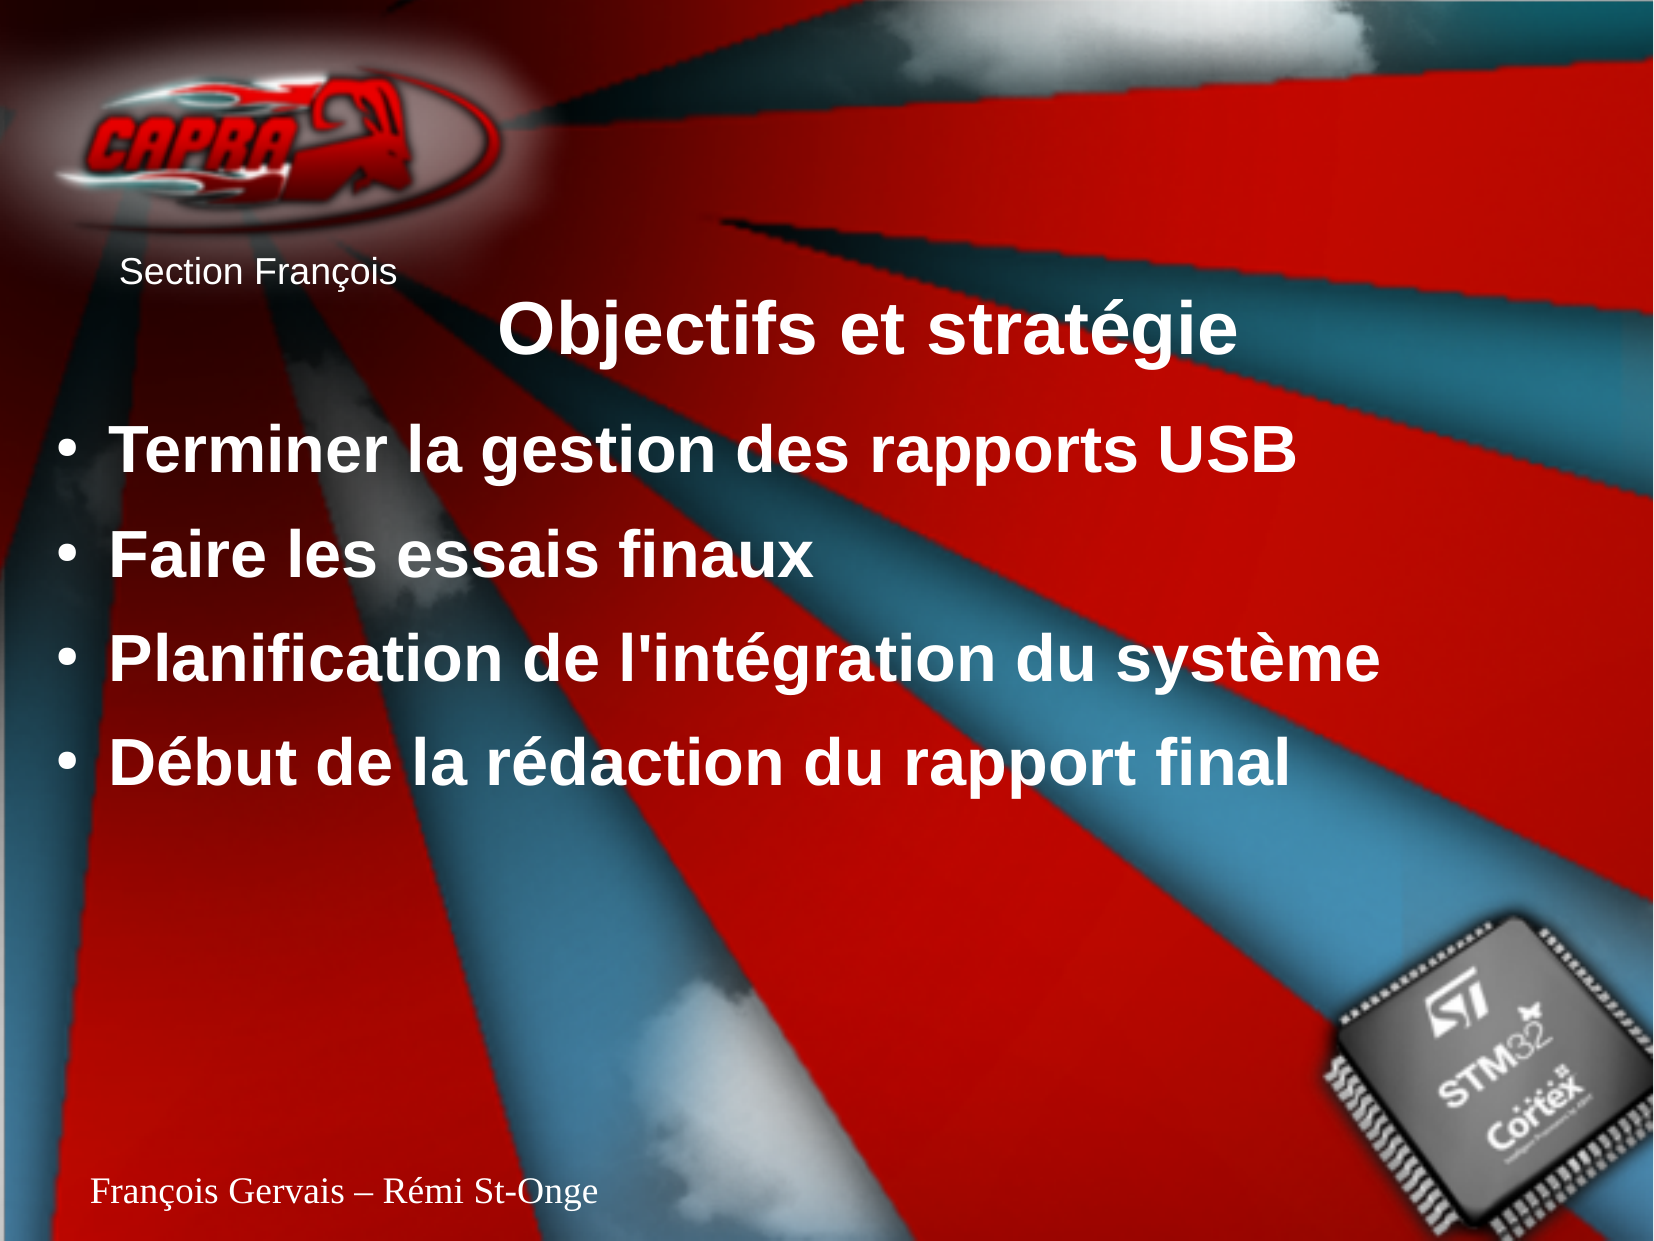

# Objectifs et stratégie
Section François
Terminer la gestion des rapports USB
Faire les essais finaux
Planification de l'intégration du système
Début de la rédaction du rapport final
François Gervais – Rémi St-Onge